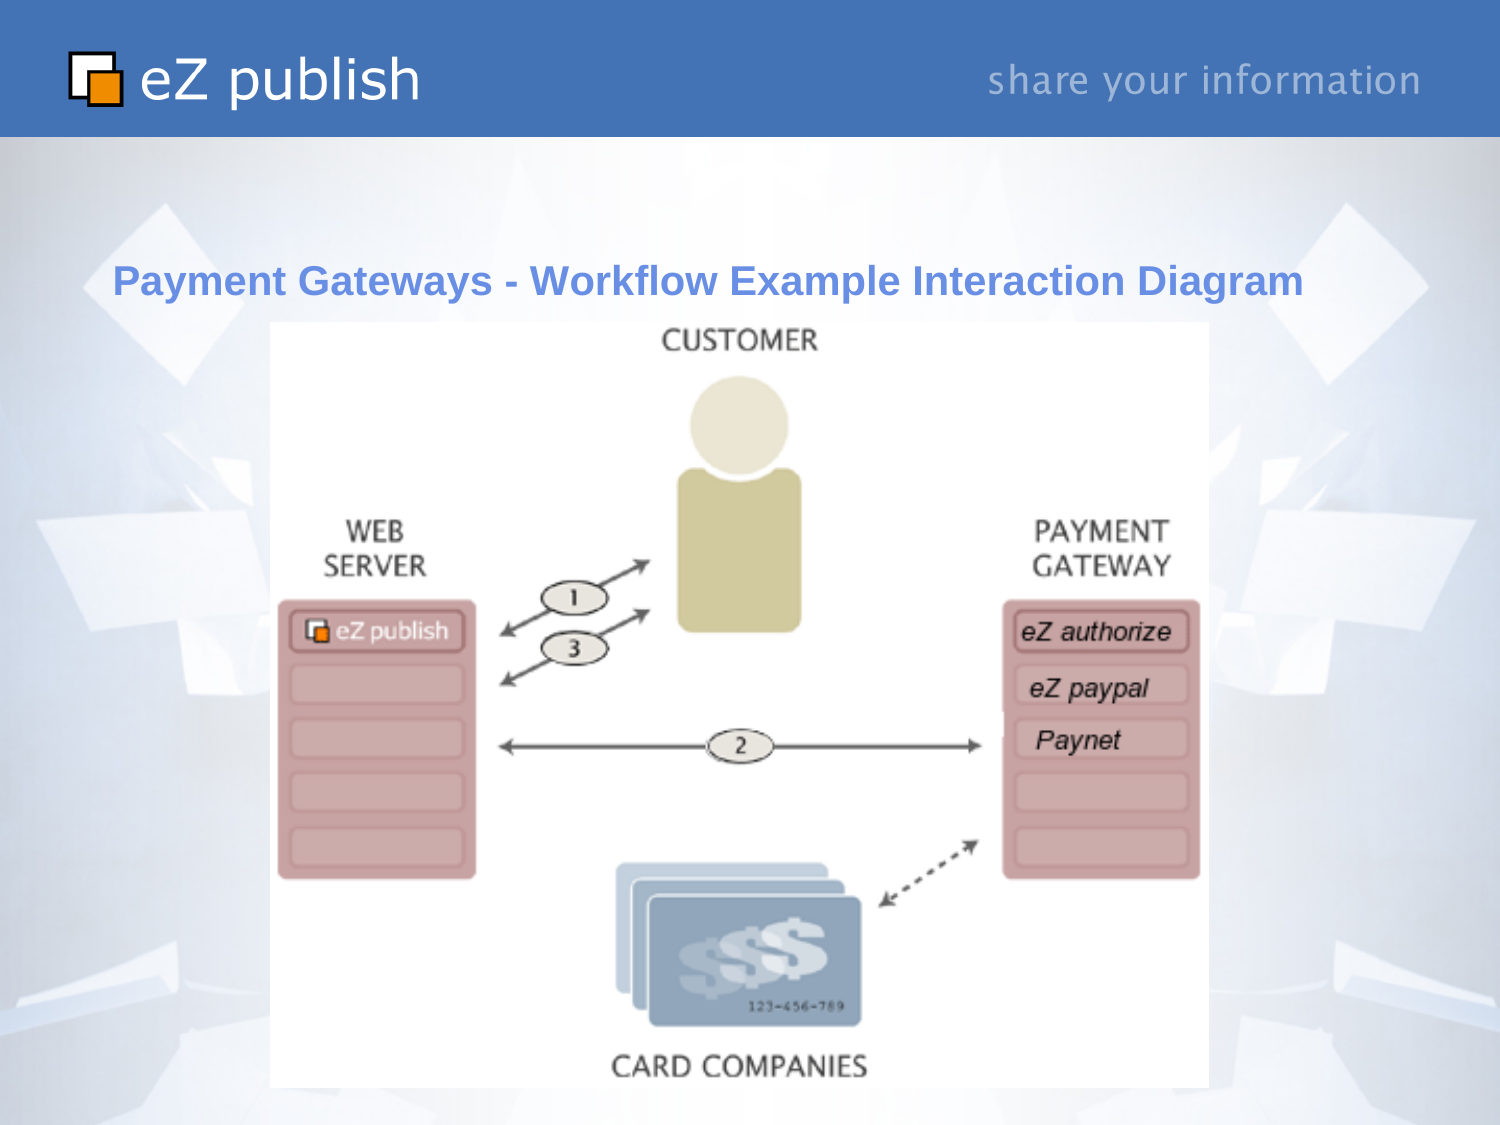

# Payment Gateways - Workflow Example Interaction Diagram